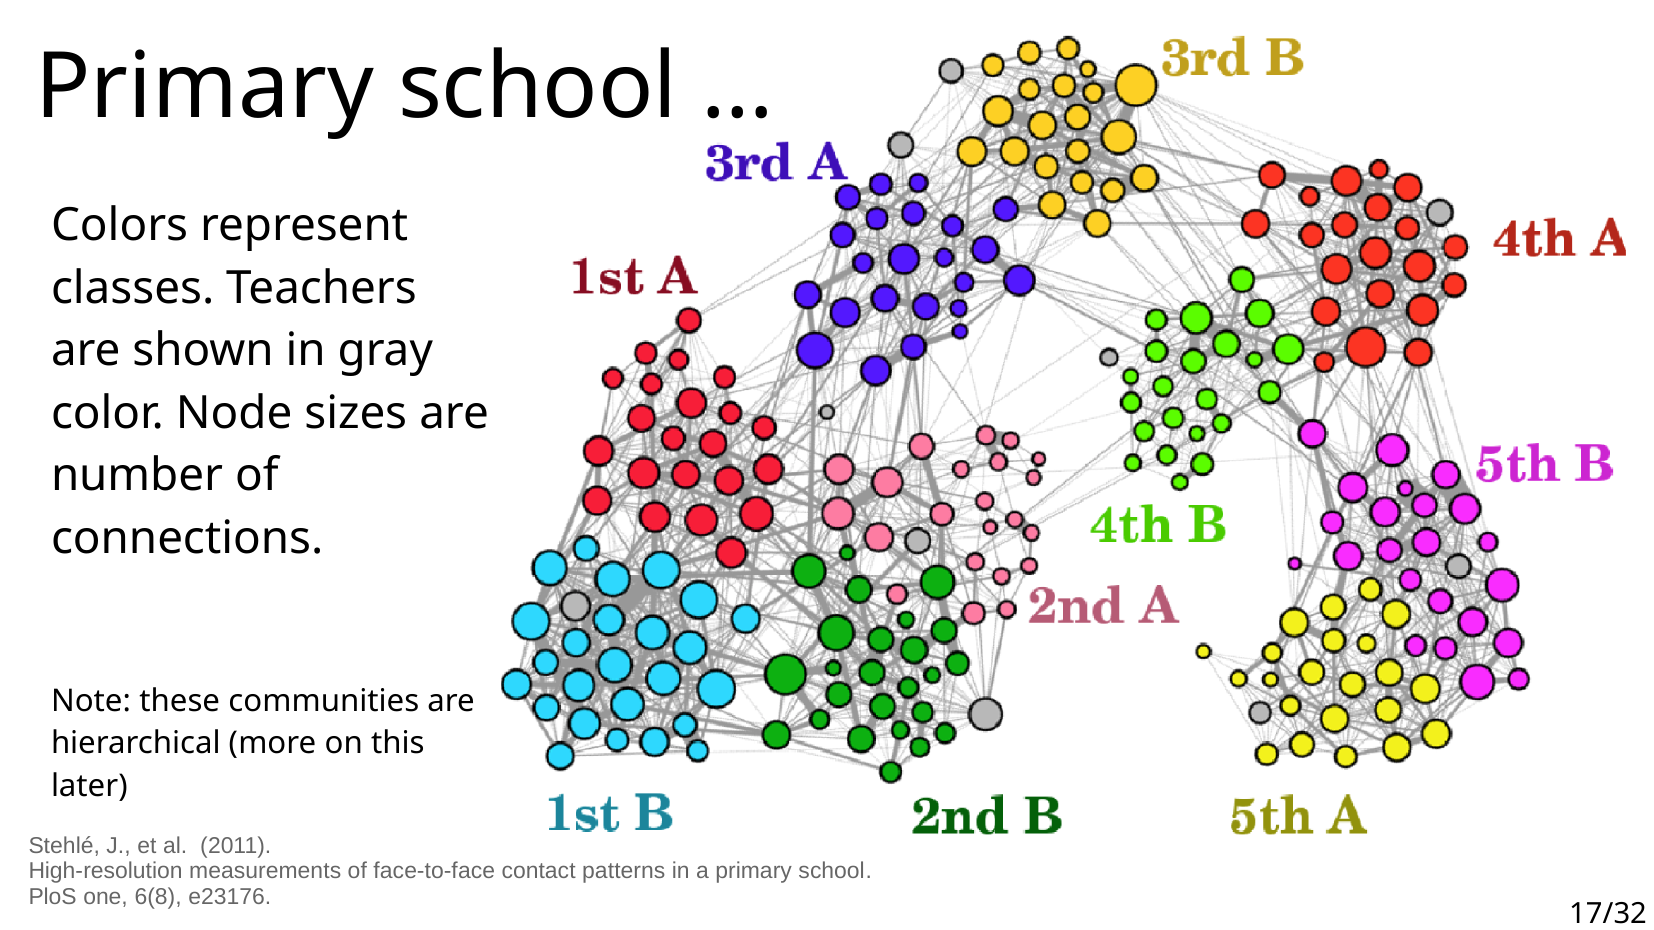

# Primary school …
Colors represent classes. Teachers are shown in gray color. Node sizes are number of connections.
Note: these communities are hierarchical (more on this later)
Stehlé, J., et al. (2011). High-resolution measurements of face-to-face contact patterns in a primary school. PloS one, 6(8), e23176.
17